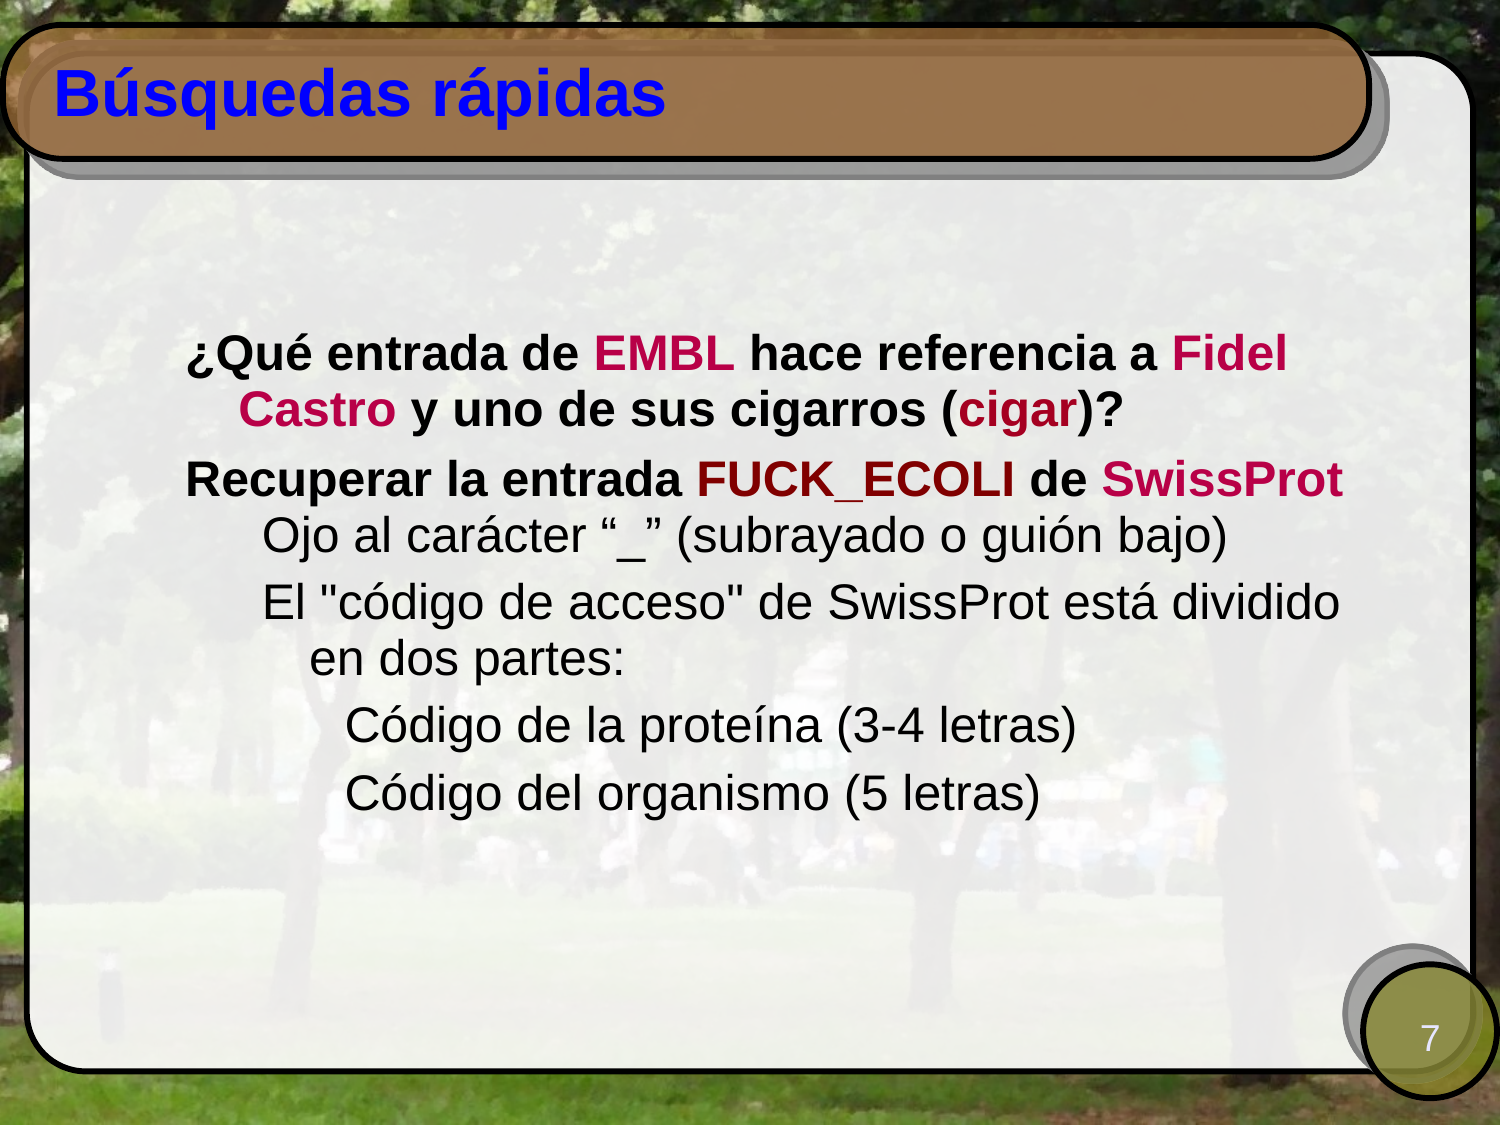

# Búsquedas rápidas
¿Qué entrada de EMBL hace referencia a Fidel Castro y uno de sus cigarros (cigar)?
Recuperar la entrada FUCK_ECOLI de SwissProt
Ojo al carácter “_” (subrayado o guión bajo)
El "código de acceso" de SwissProt está dividido en dos partes:
Código de la proteína (3-4 letras)
Código del organismo (5 letras)
7